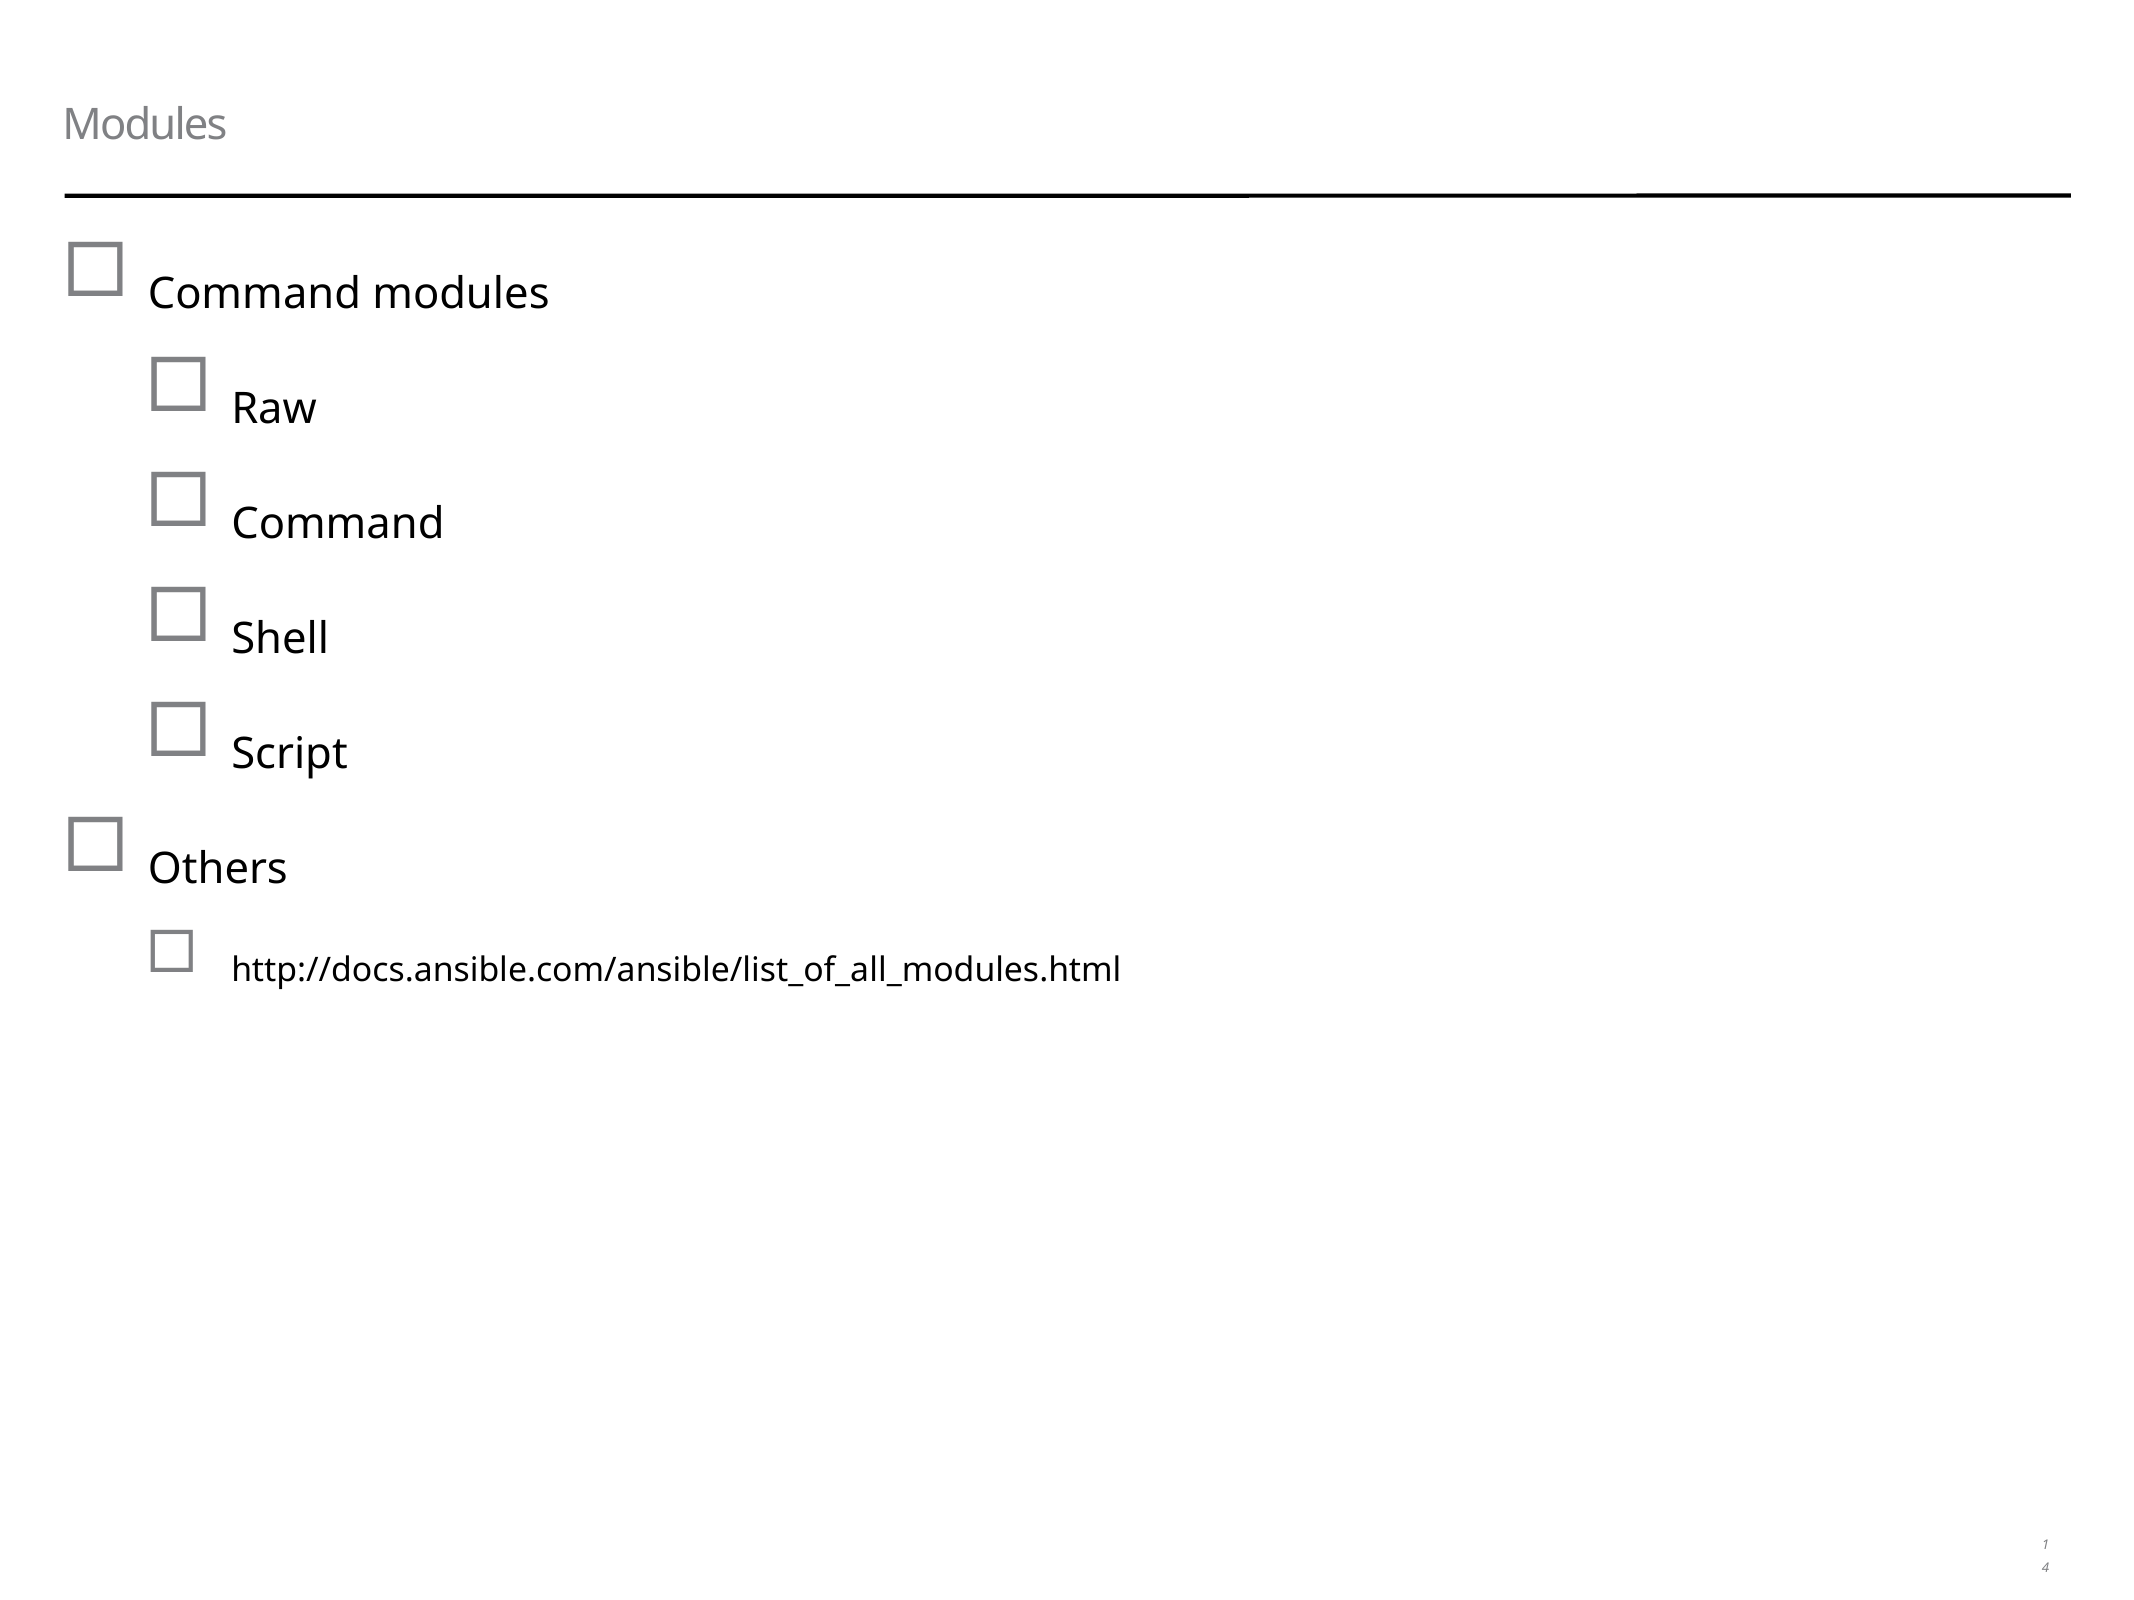

# Modules
Command modules
Raw
Command
Shell
Script
Others
http://docs.ansible.com/ansible/list_of_all_modules.html